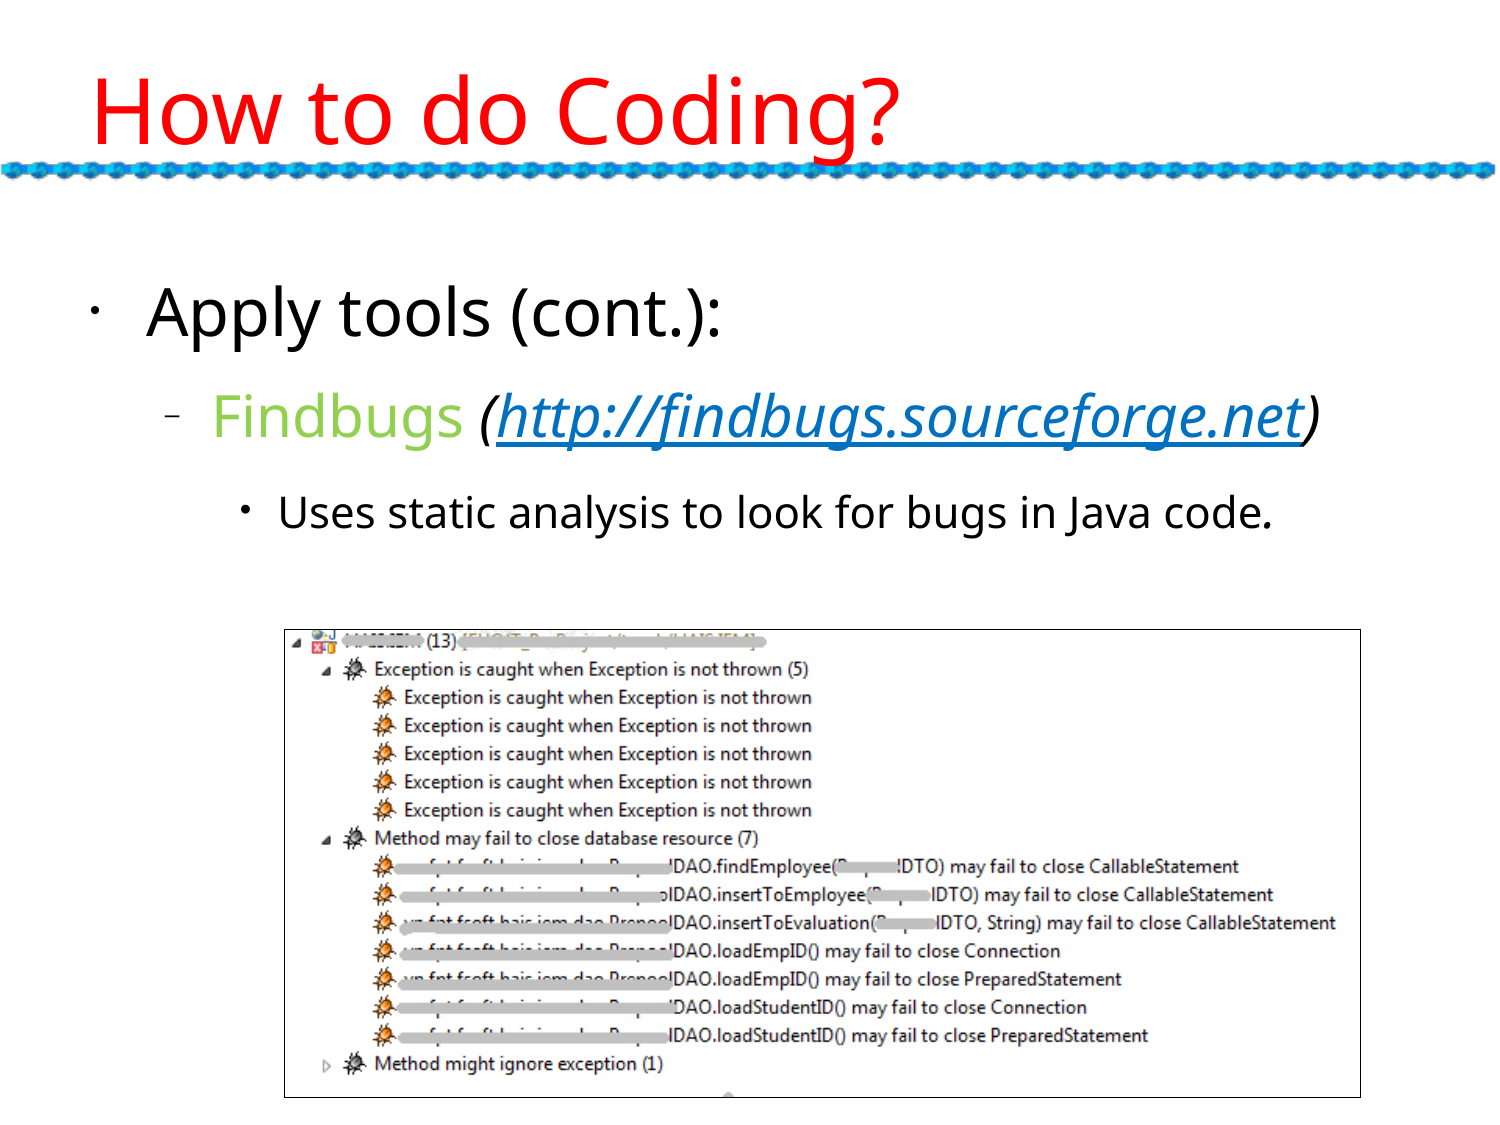

How to do Coding?
# Apply tools (cont.):
Findbugs (http://findbugs.sourceforge.net)
Uses static analysis to look for bugs in Java code.